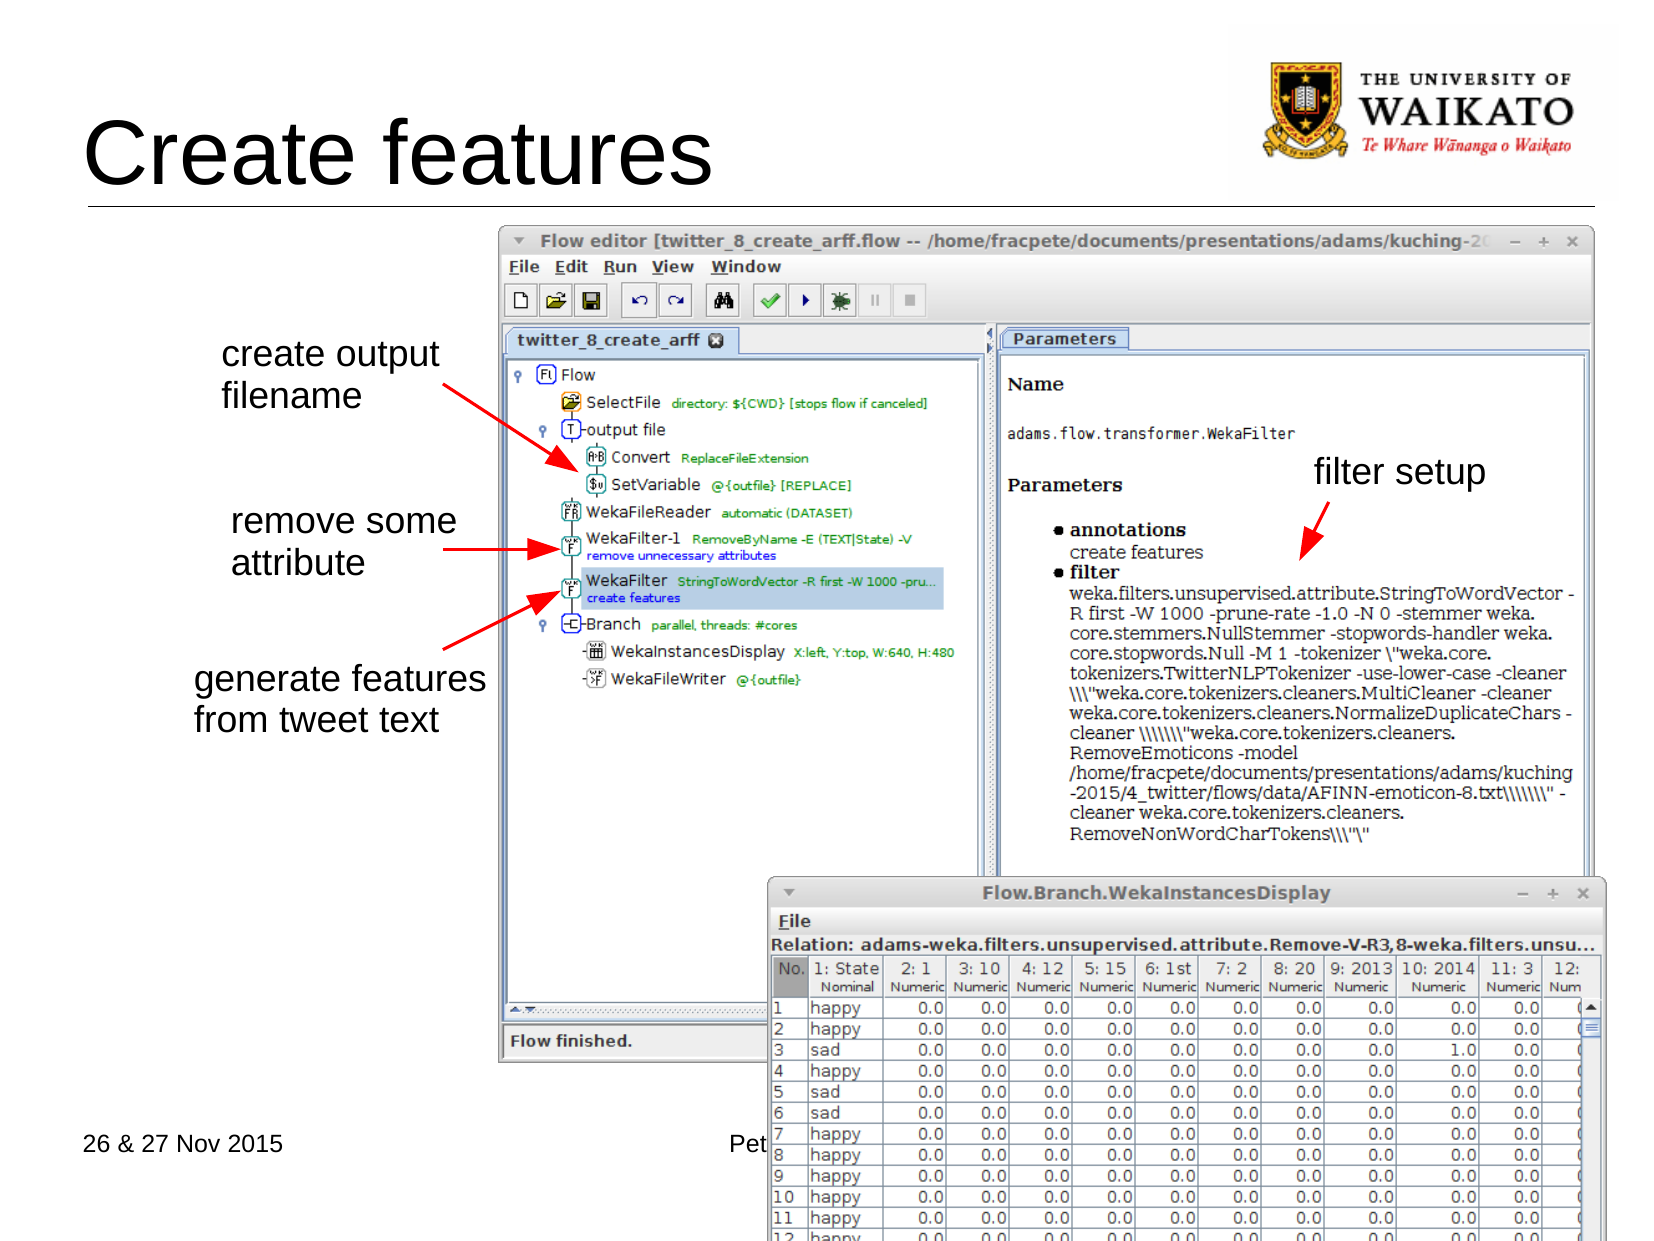

# Create features
create output
filename
filter setup
remove some
attribute
generate features
from tweet text
26 & 27 Nov 2015
Peter Reutemann
21